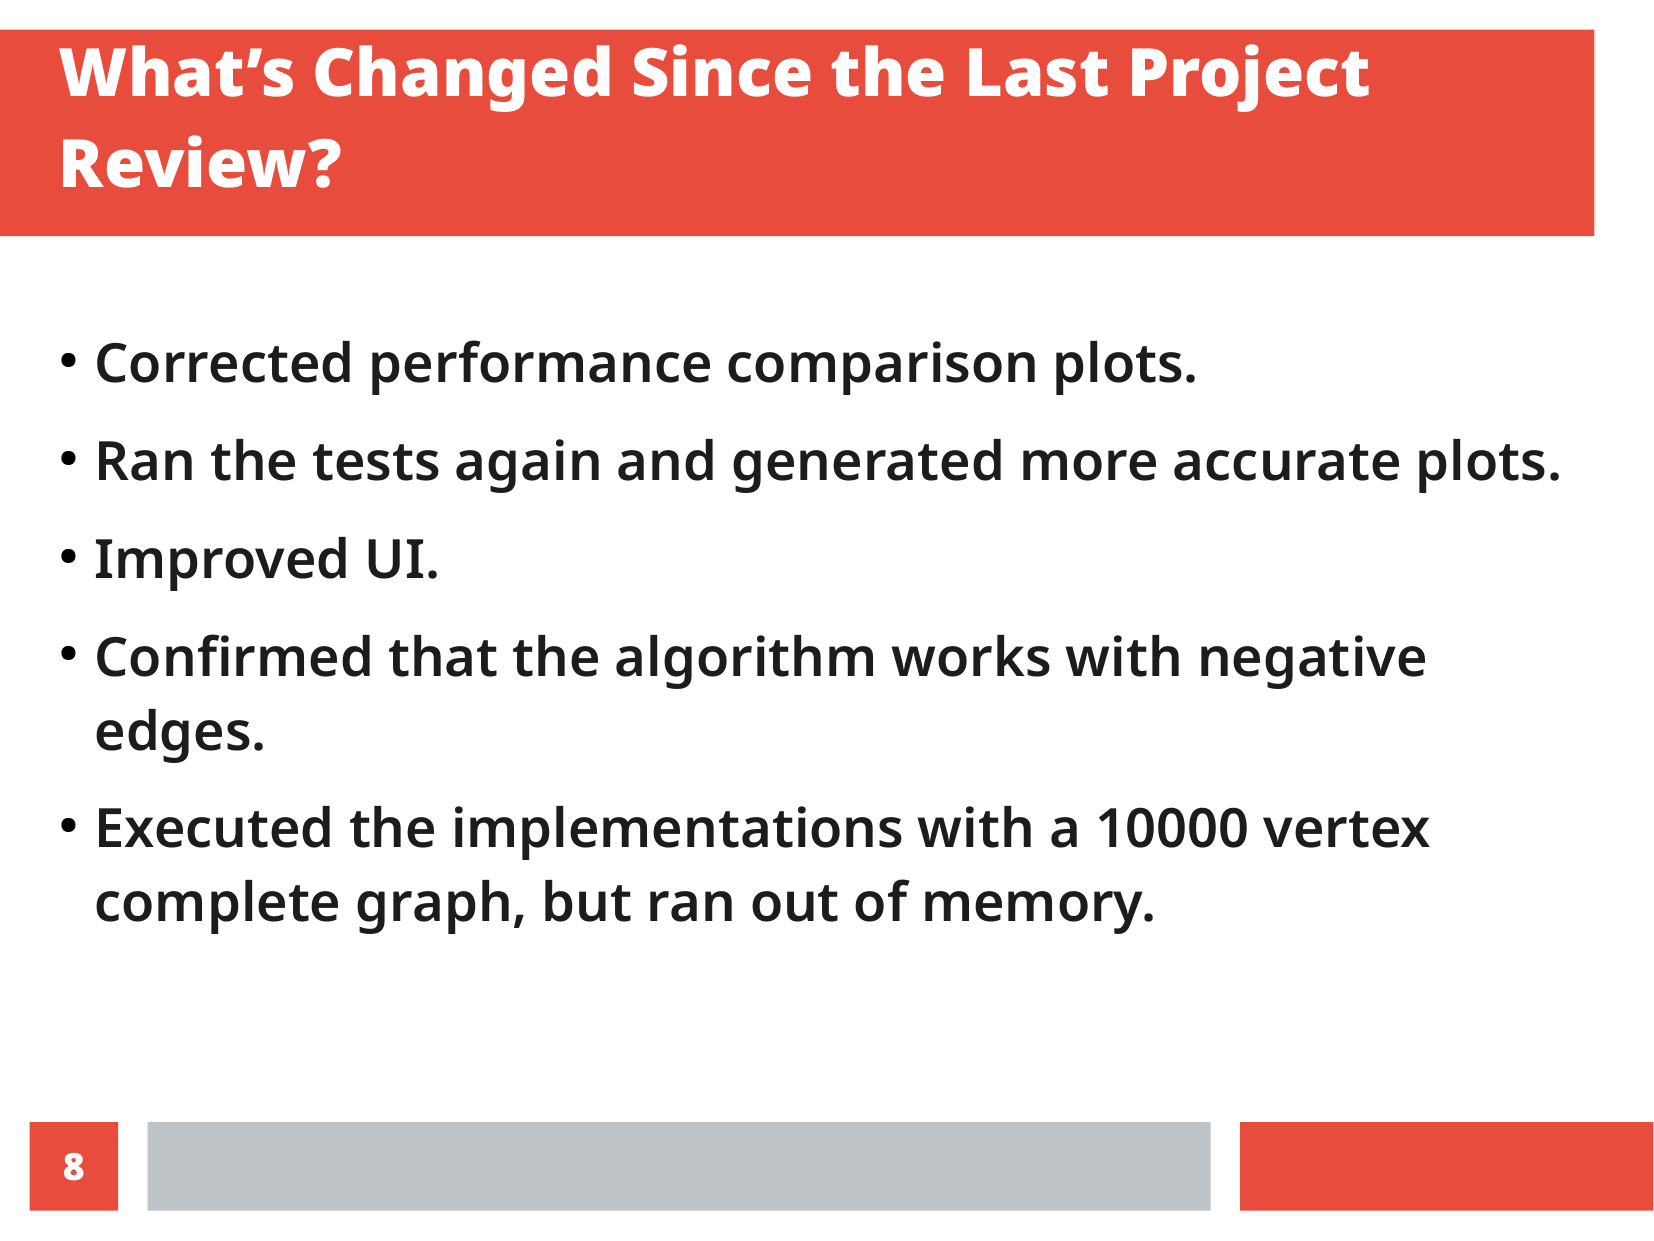

# What’s Changed Since the Last Project Review?
Corrected performance comparison plots.
Ran the tests again and generated more accurate plots.
Improved UI.
Confirmed that the algorithm works with negative edges.
Executed the implementations with a 10000 vertex complete graph, but ran out of memory.
8